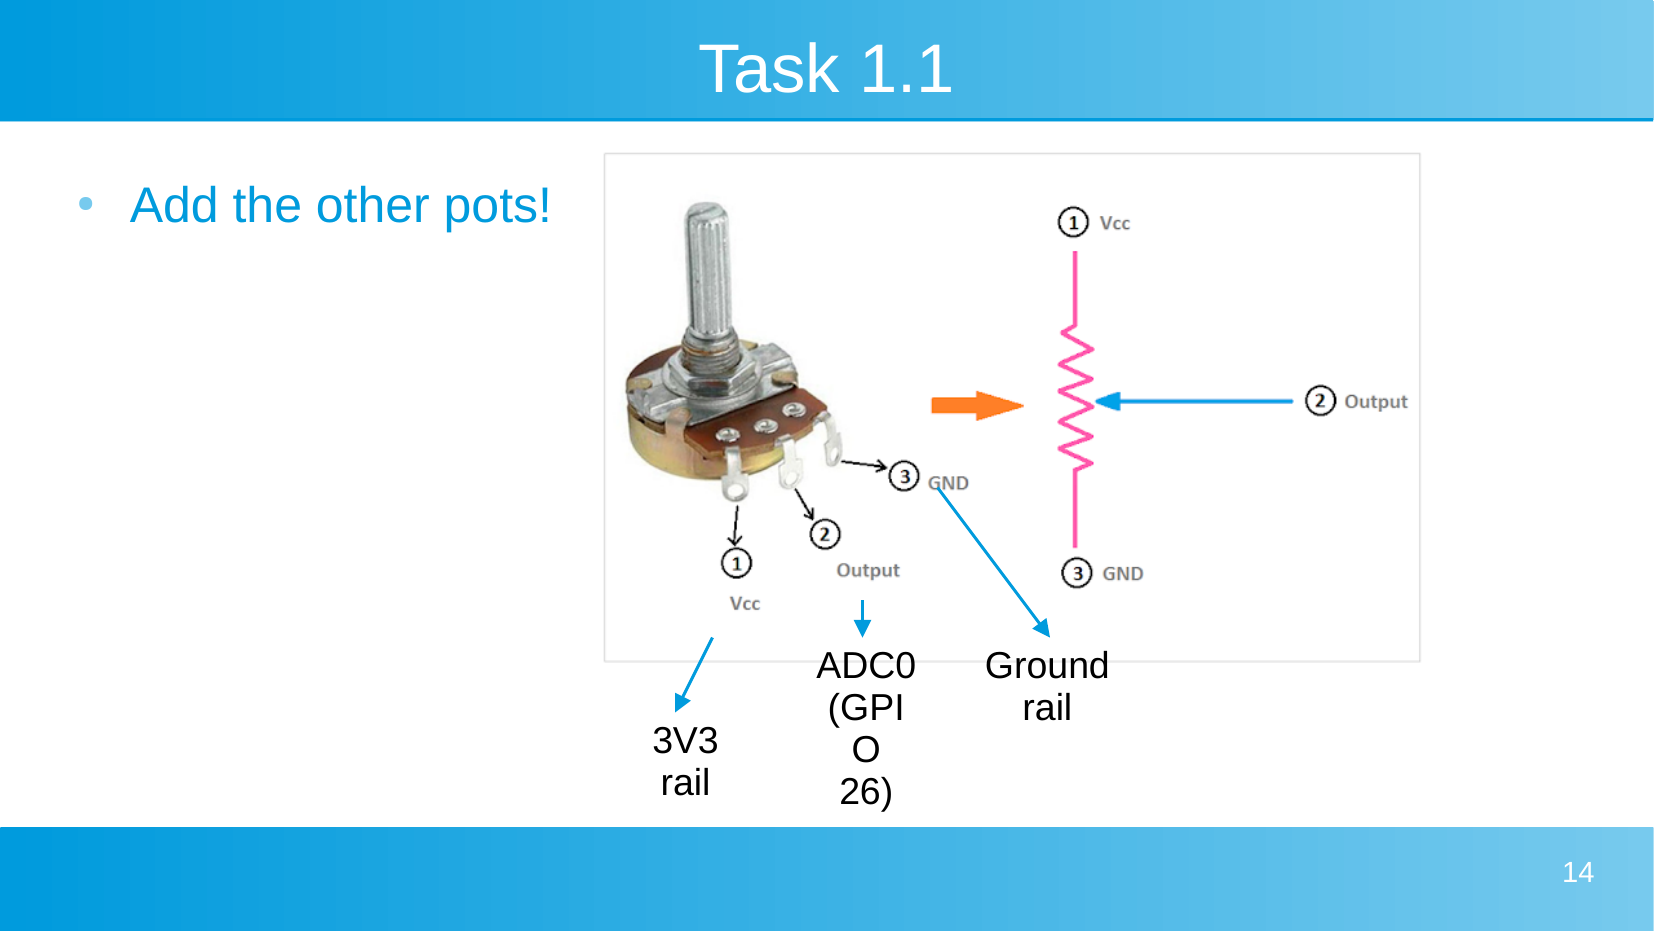

# Task 1.1
Add the other pots!
ADC0(GPIO
26)
Ground
rail
3V3
rail
14